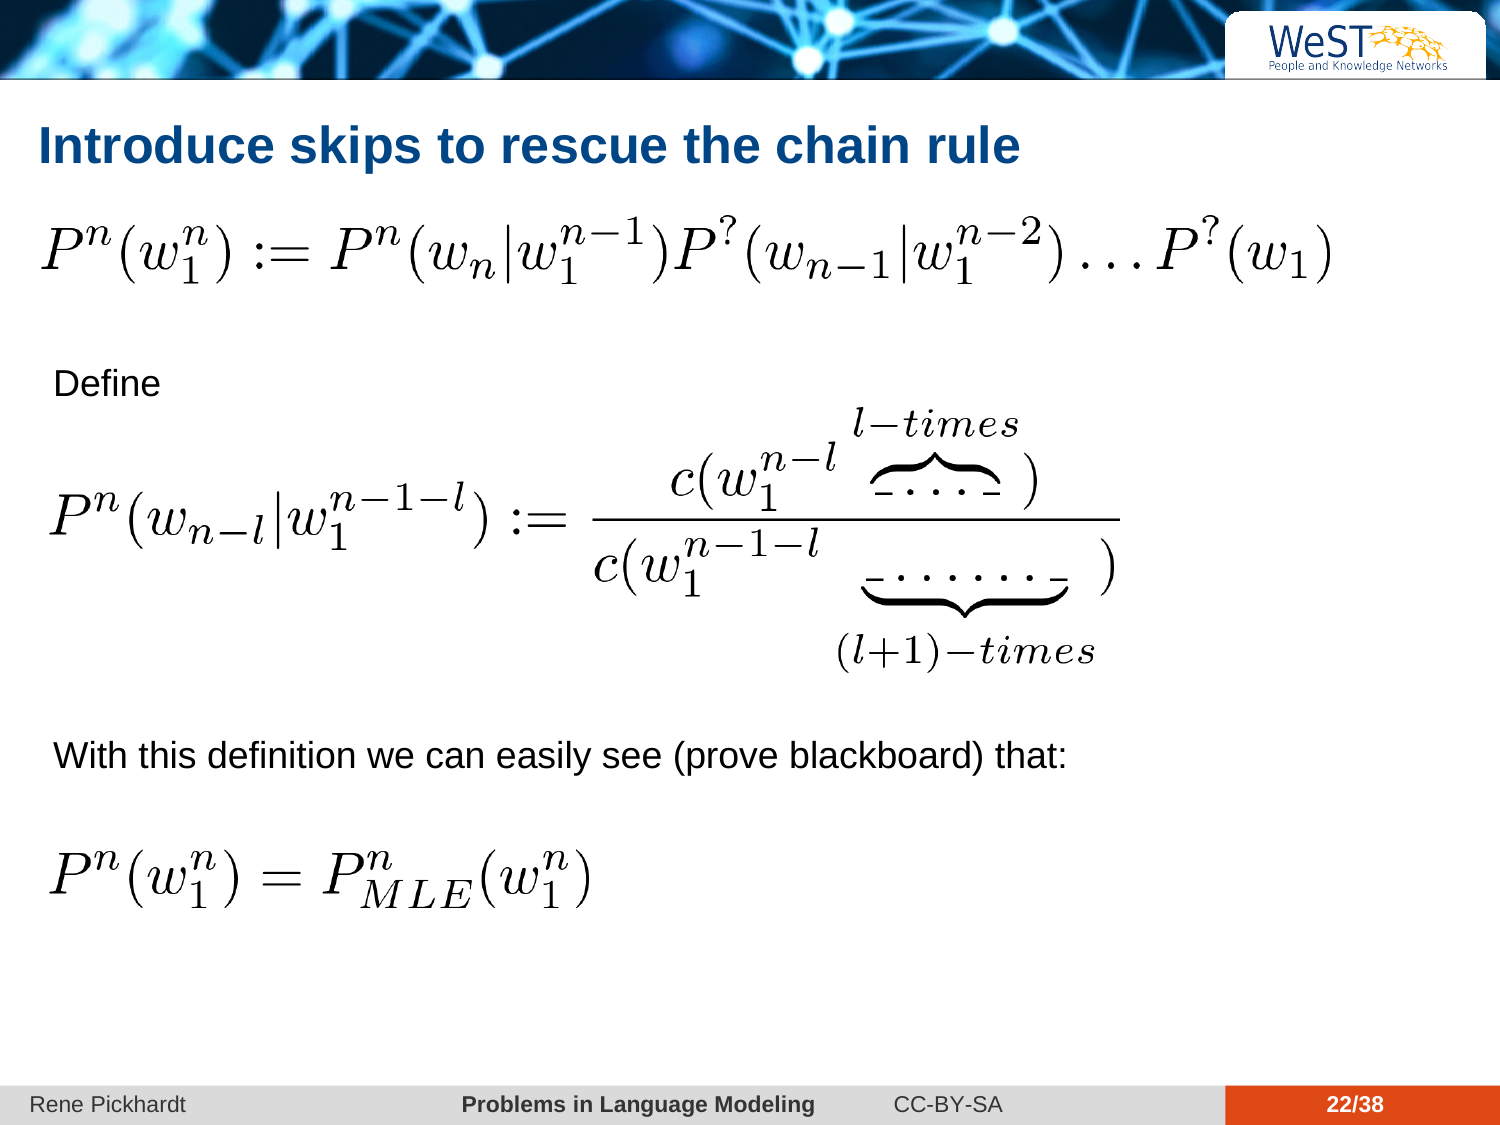

# Introduce skips to rescue the chain rule
Define
With this definition we can easily see (prove blackboard) that: